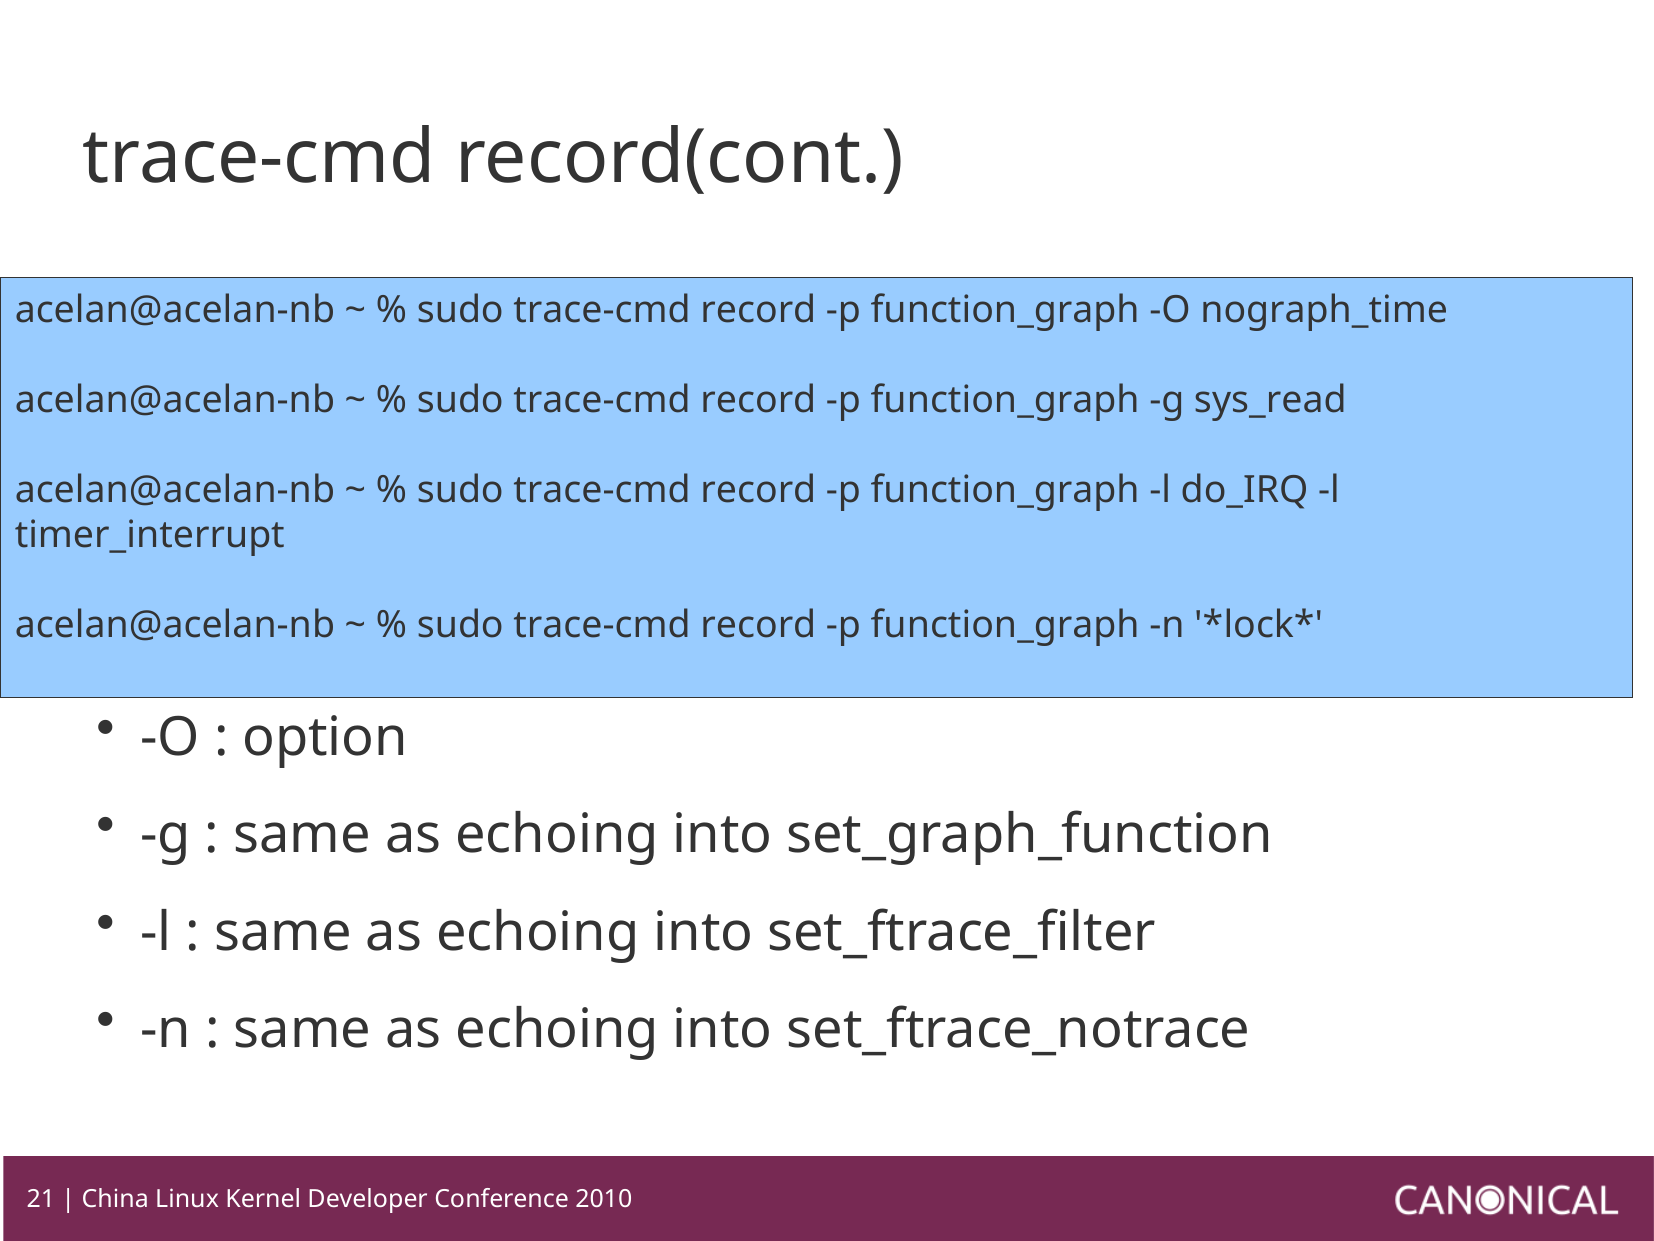

# trace-cmd record(cont.)
acelan@acelan-nb ~ % sudo trace-cmd record -p function_graph -O nograph_time
acelan@acelan-nb ~ % sudo trace-cmd record -p function_graph -g sys_read
acelan@acelan-nb ~ % sudo trace-cmd record -p function_graph -l do_IRQ -l timer_interrupt
acelan@acelan-nb ~ % sudo trace-cmd record -p function_graph -n '*lock*'
-O : option
-g : same as echoing into set_graph_function
-l : same as echoing into set_ftrace_filter
-n : same as echoing into set_ftrace_notrace